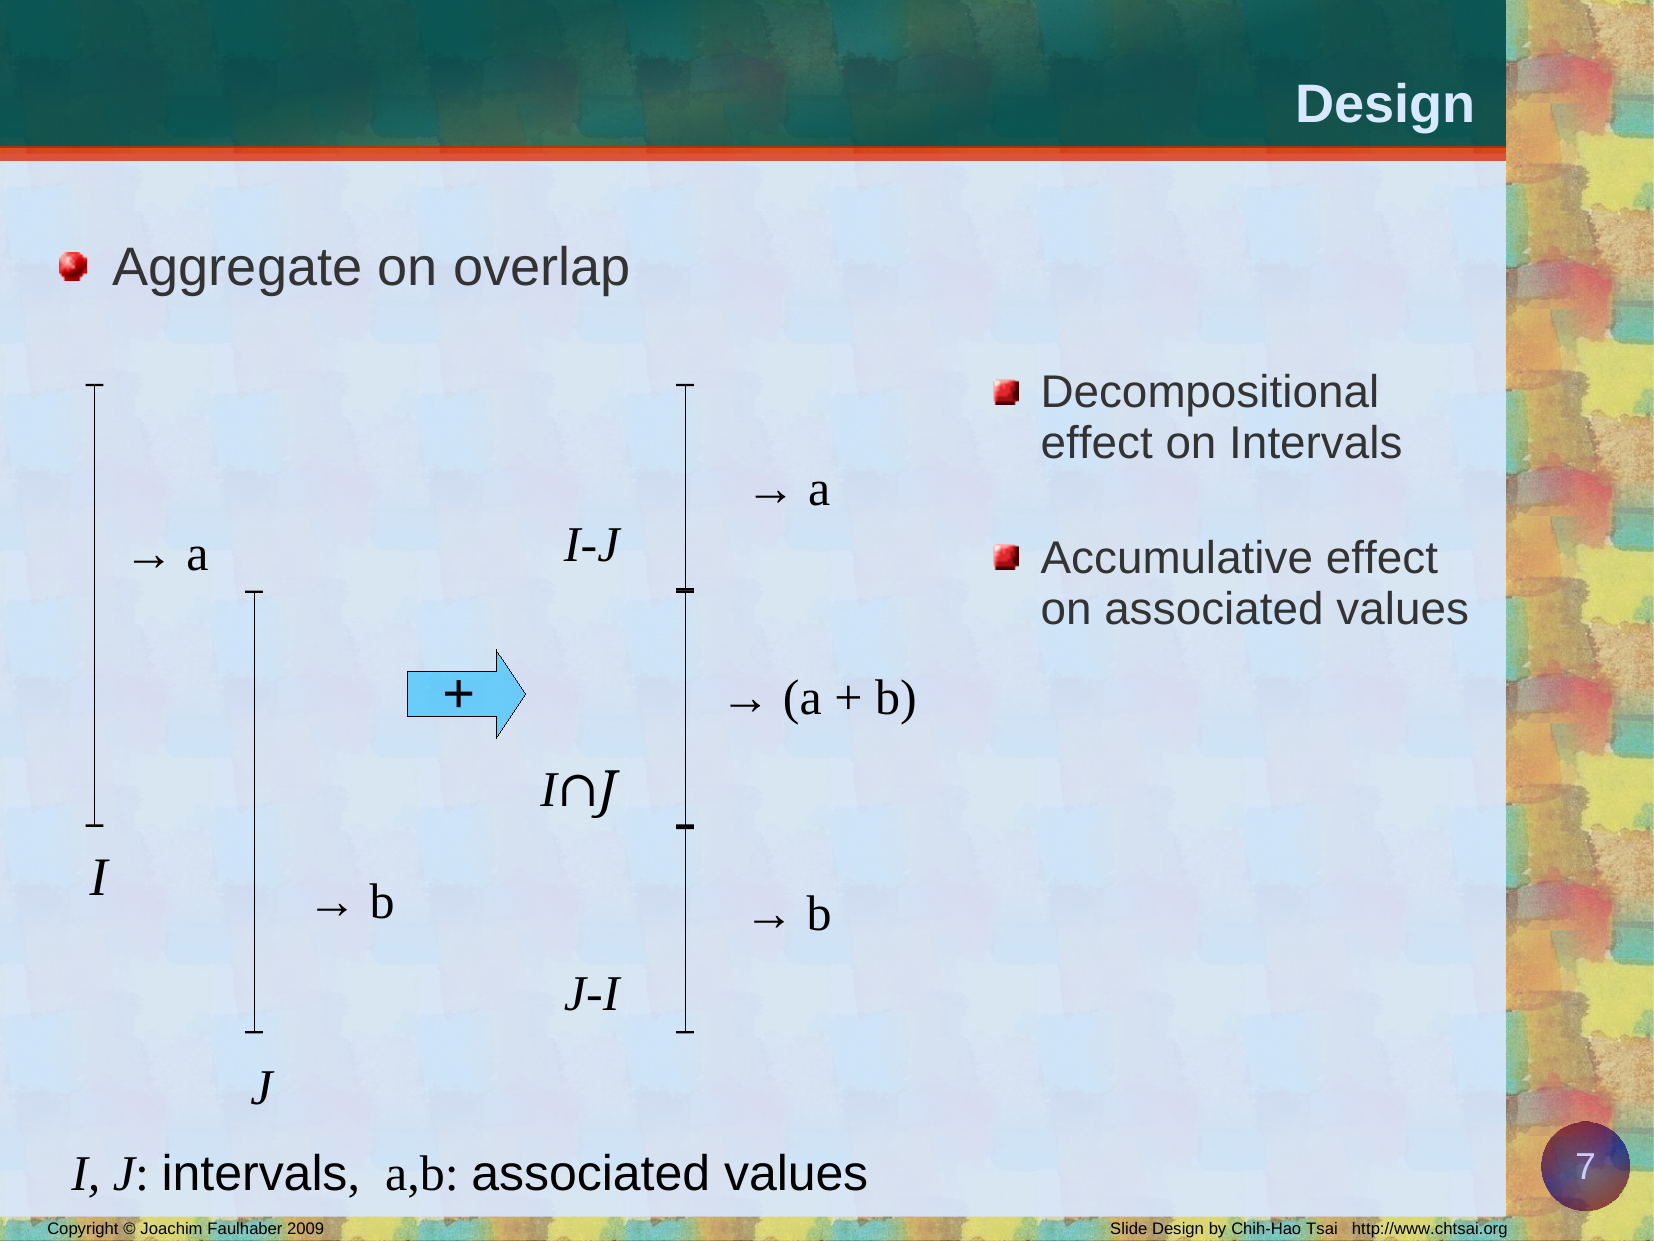

# Design
Aggregate on overlap
Decompositional effect on Intervals
Accumulative effect on associated values
I
I-J
→ a
→ a
J
I∩J
+
→ (a + b)
J-I
→ b
→ b
I, J: intervals, a,b: associated values